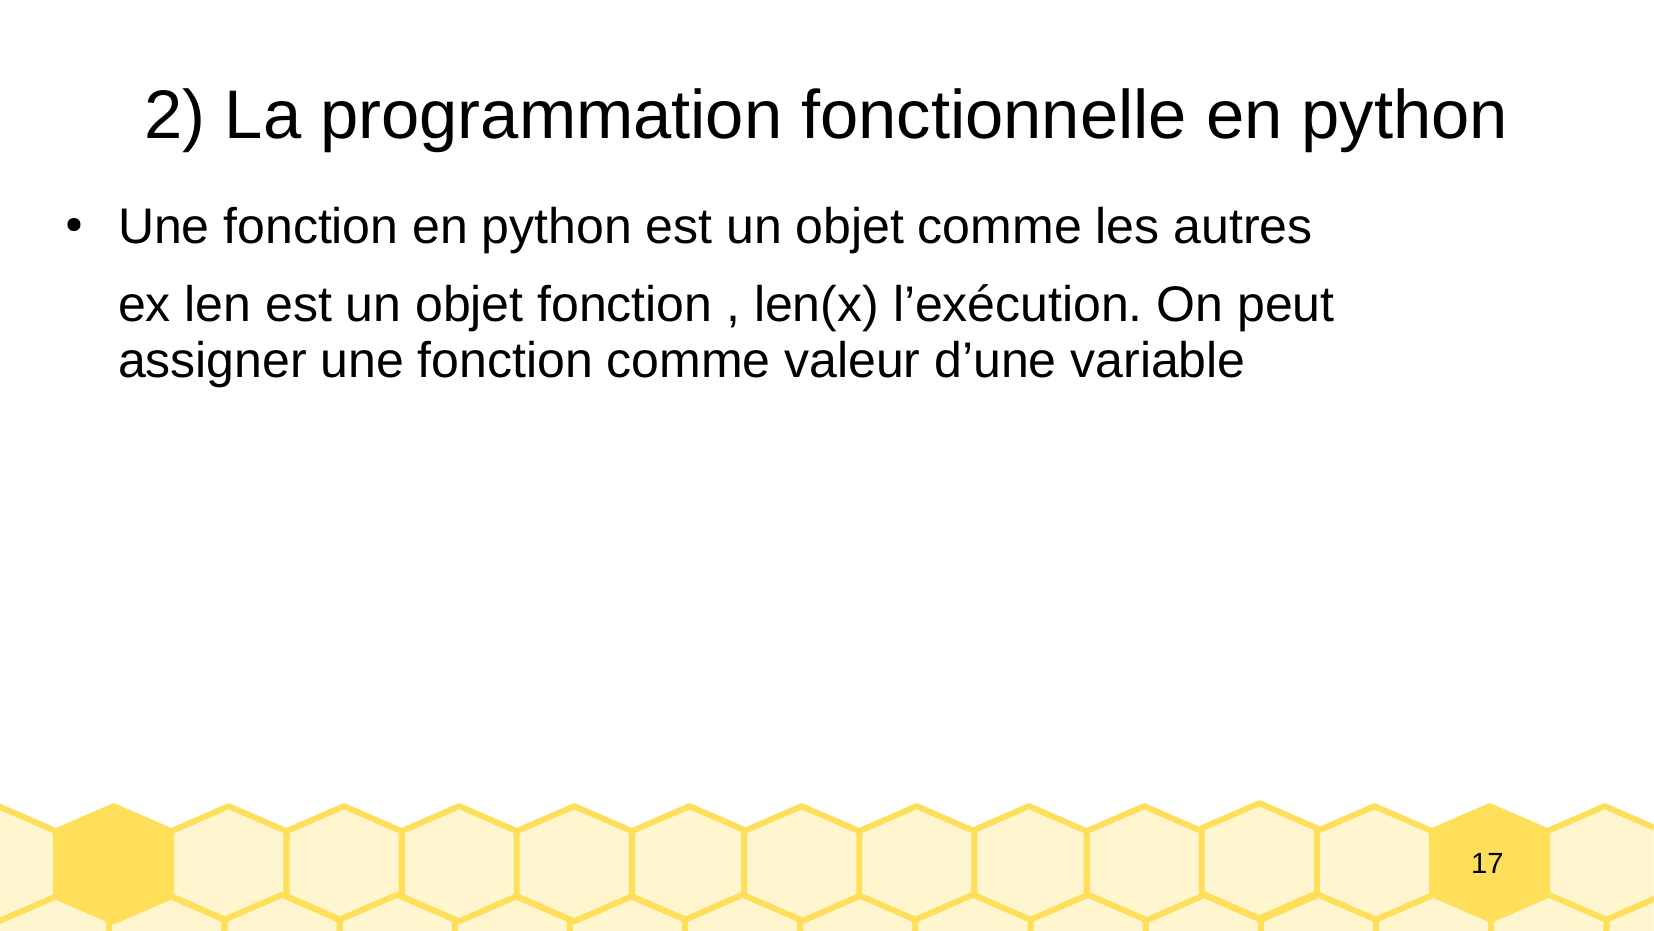

# 2) La programmation fonctionnelle en python
Une fonction en python est un objet comme les autres
ex len est un objet fonction , len(x) l’exécution. On peut assigner une fonction comme valeur d’une variable